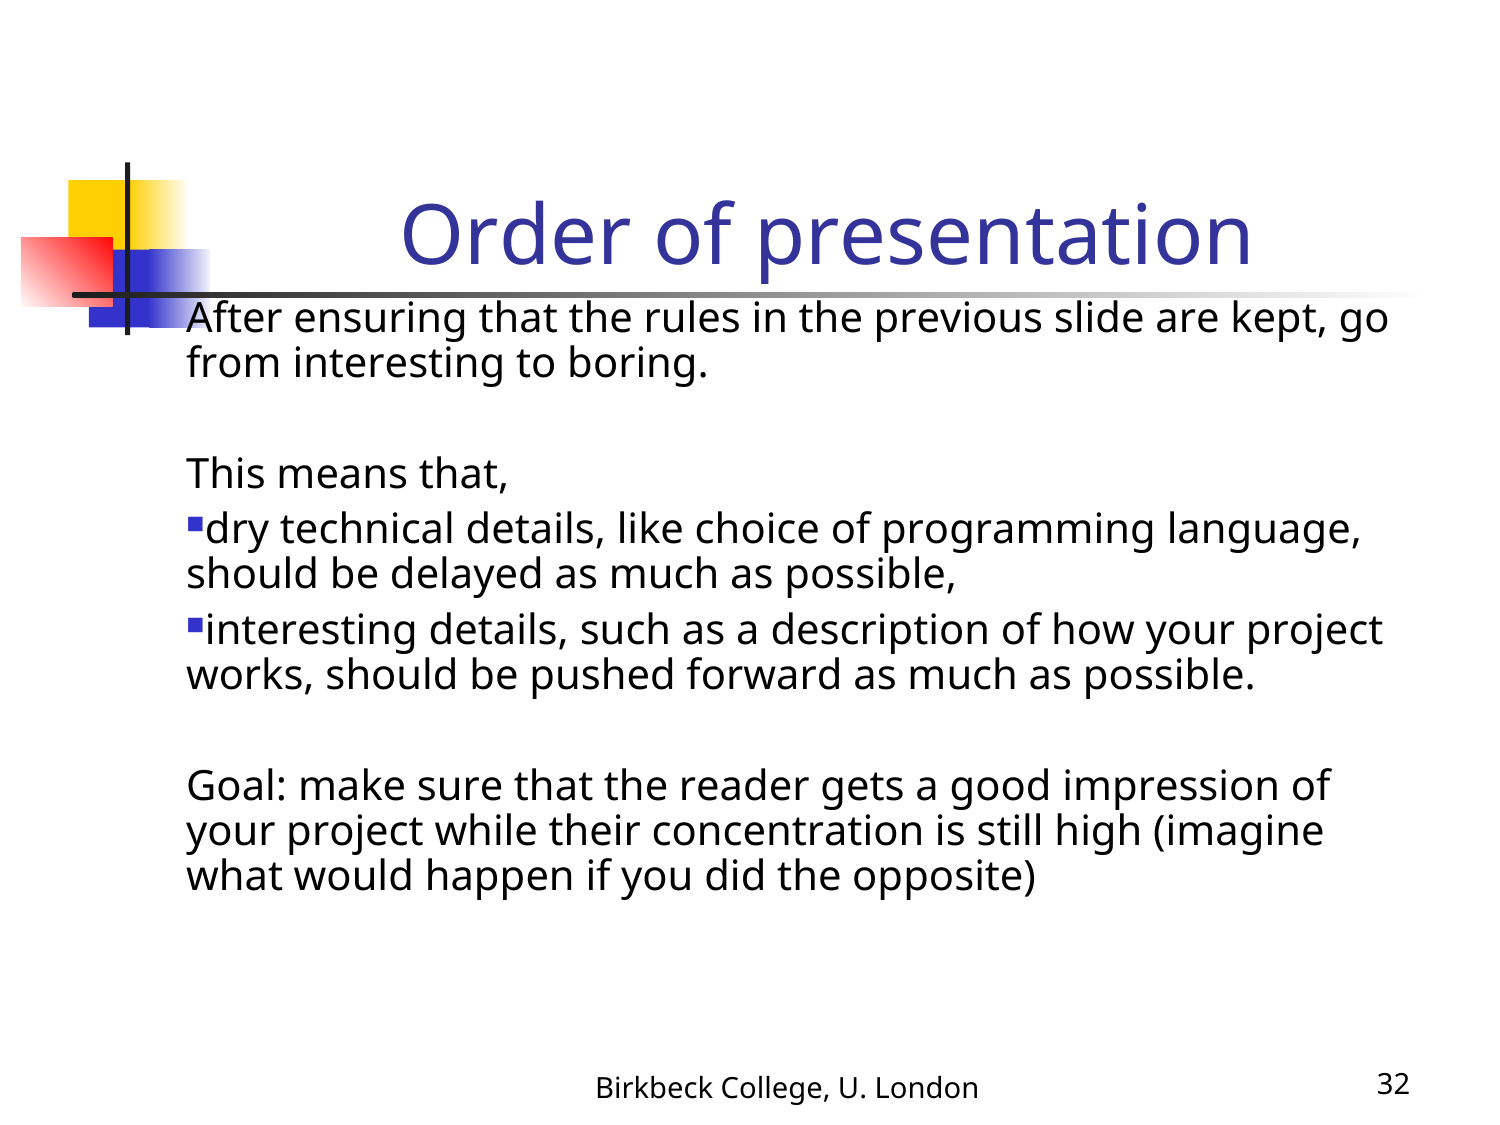

# Order of presentation
After ensuring that the rules in the previous slide are kept, go from interesting to boring.
This means that,
dry technical details, like choice of programming language, should be delayed as much as possible,
interesting details, such as a description of how your project works, should be pushed forward as much as possible.
Goal: make sure that the reader gets a good impression of your project while their concentration is still high (imagine what would happen if you did the opposite)
Birkbeck College, U. London